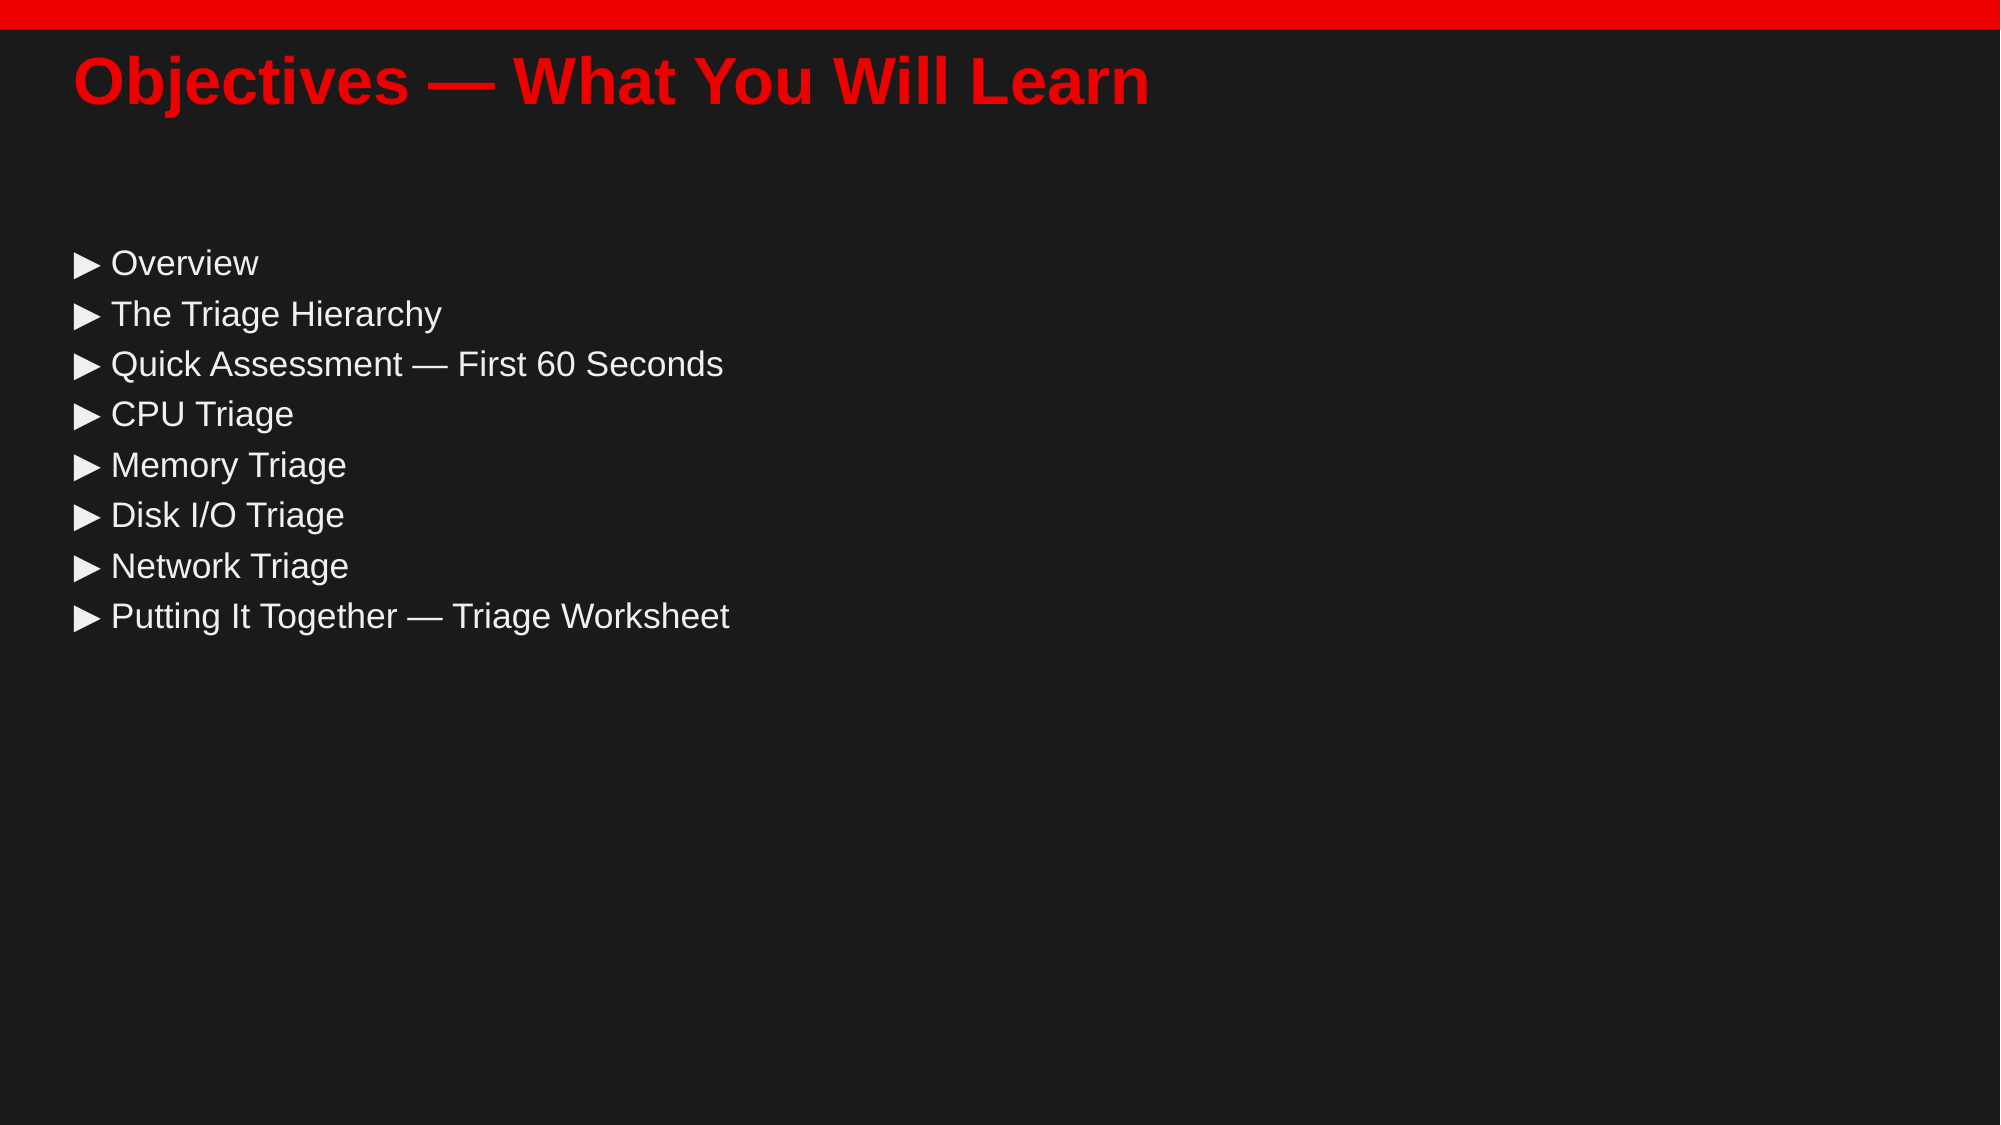

Objectives — What You Will Learn
▶ Overview
▶ The Triage Hierarchy
▶ Quick Assessment — First 60 Seconds
▶ CPU Triage
▶ Memory Triage
▶ Disk I/O Triage
▶ Network Triage
▶ Putting It Together — Triage Worksheet